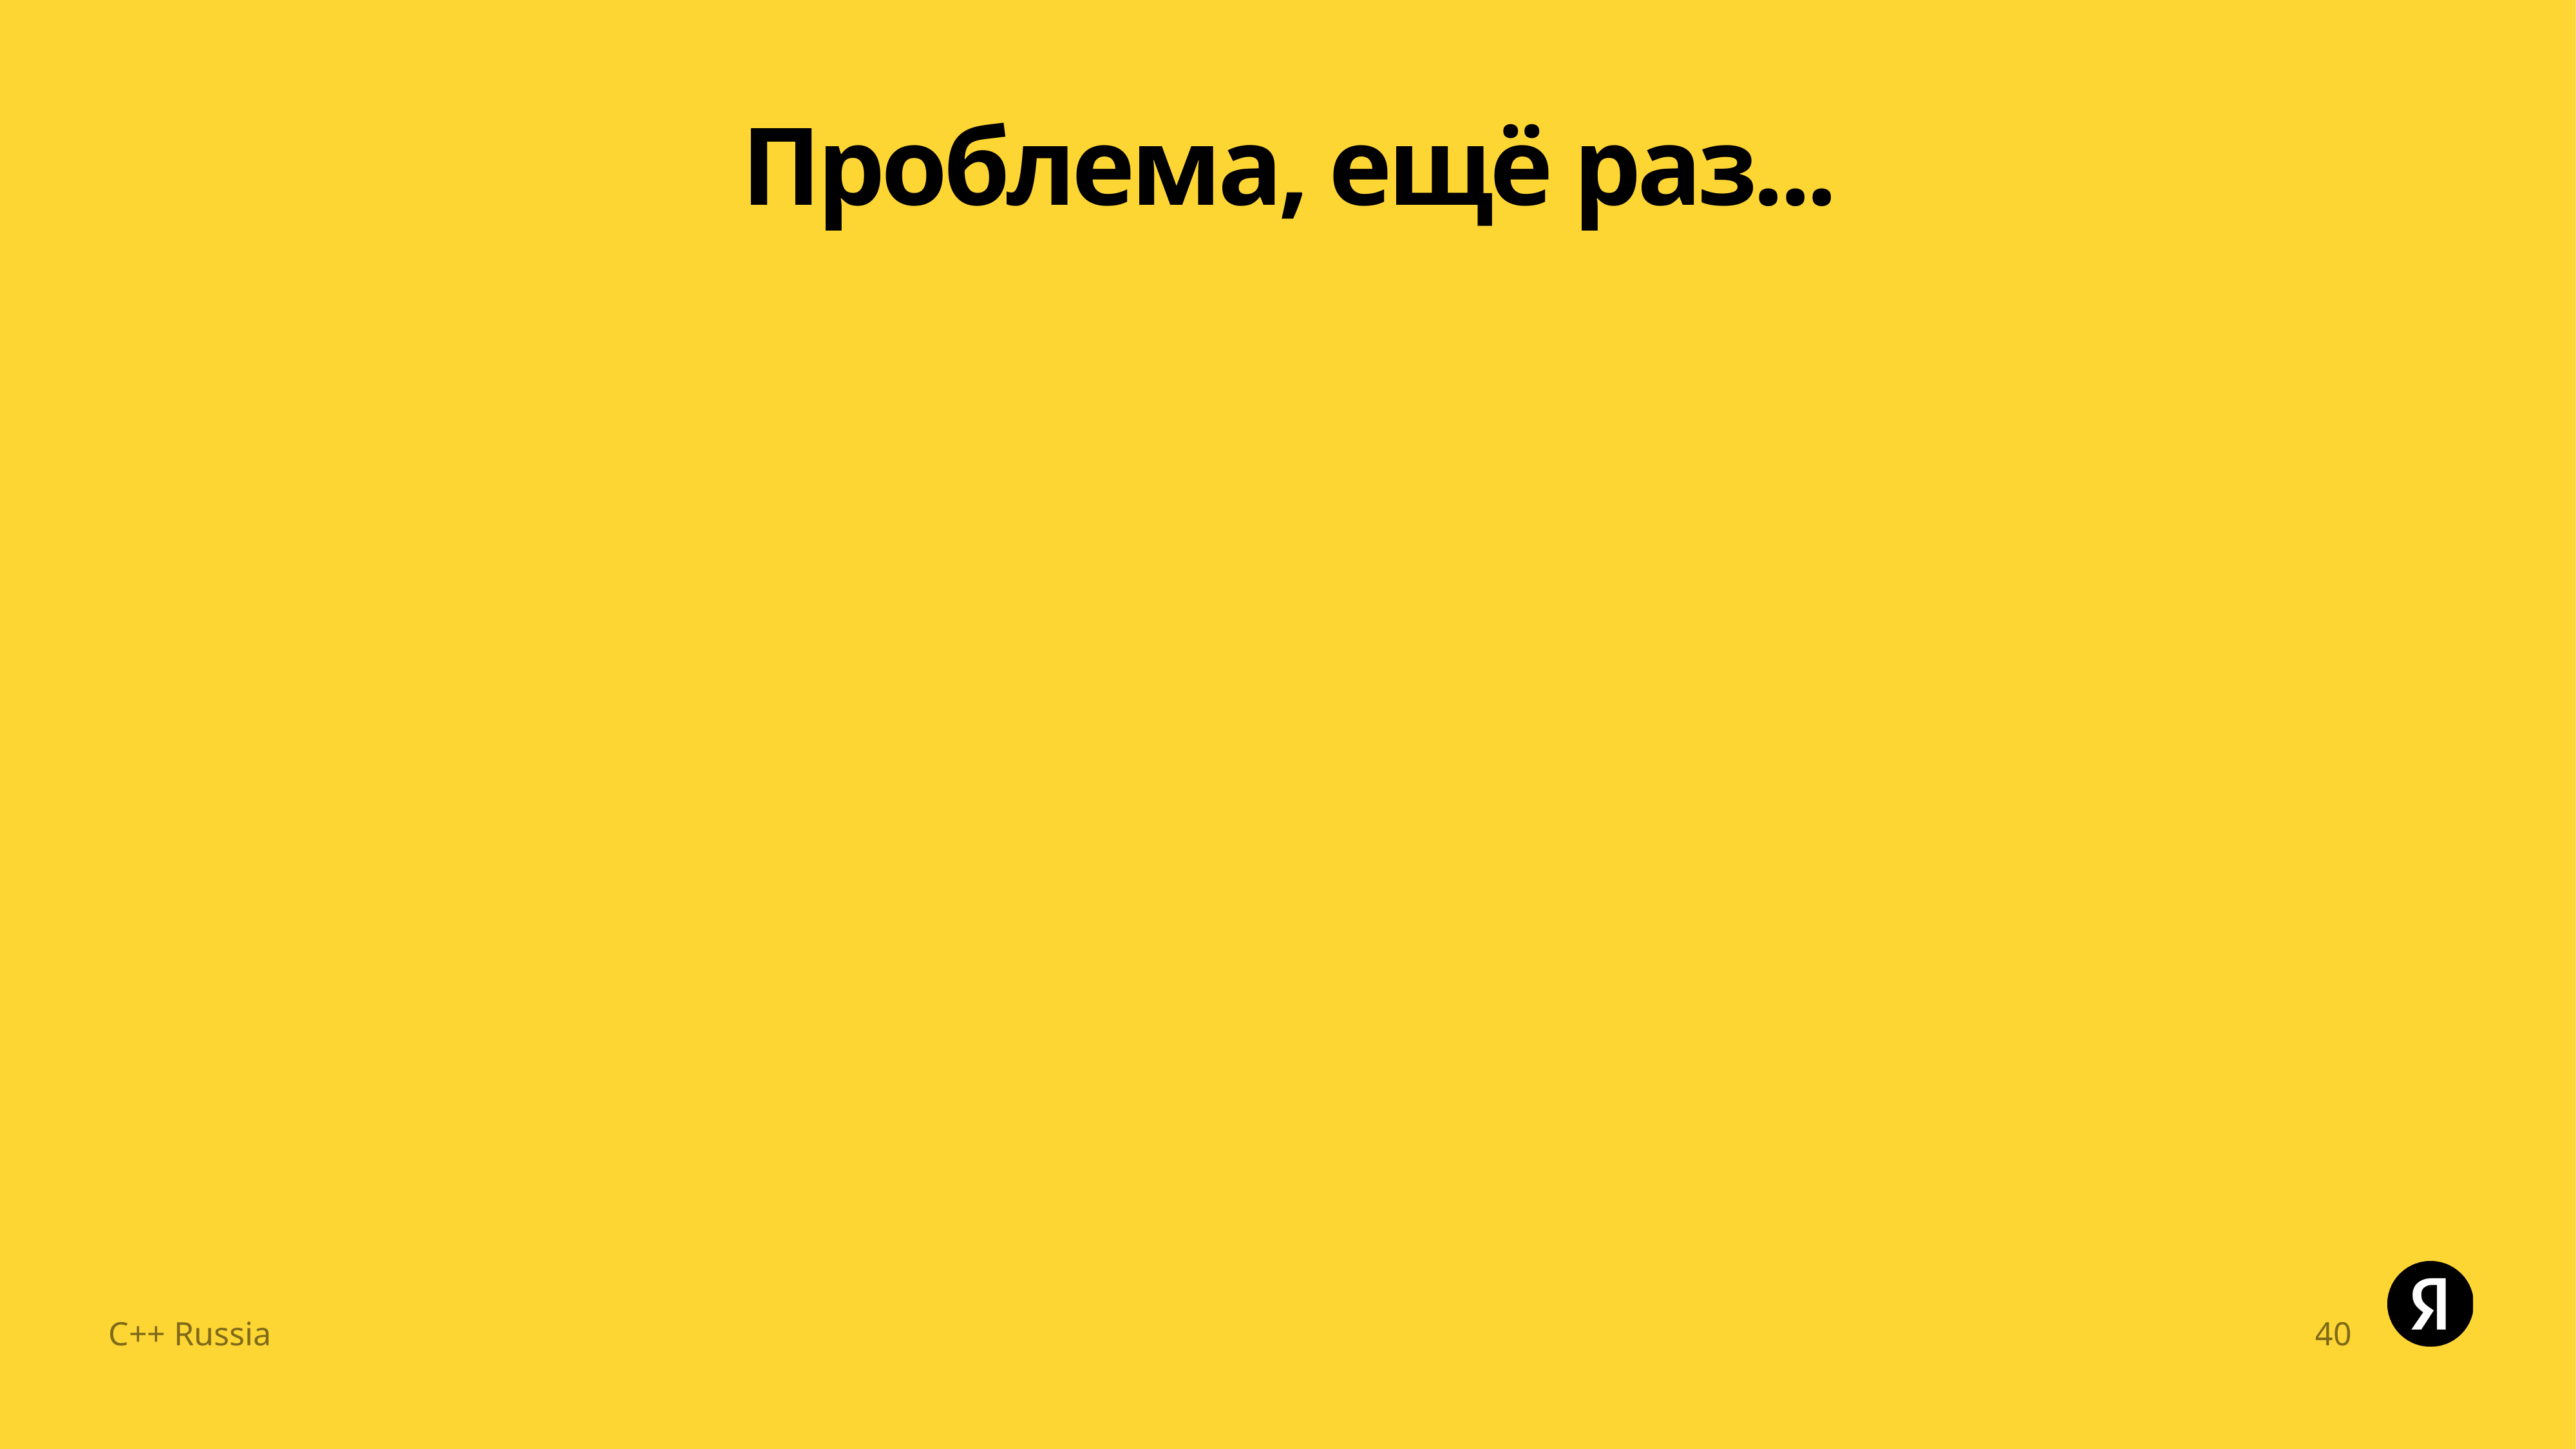

Проблема, ещё раз...
#
C++ Russia
40